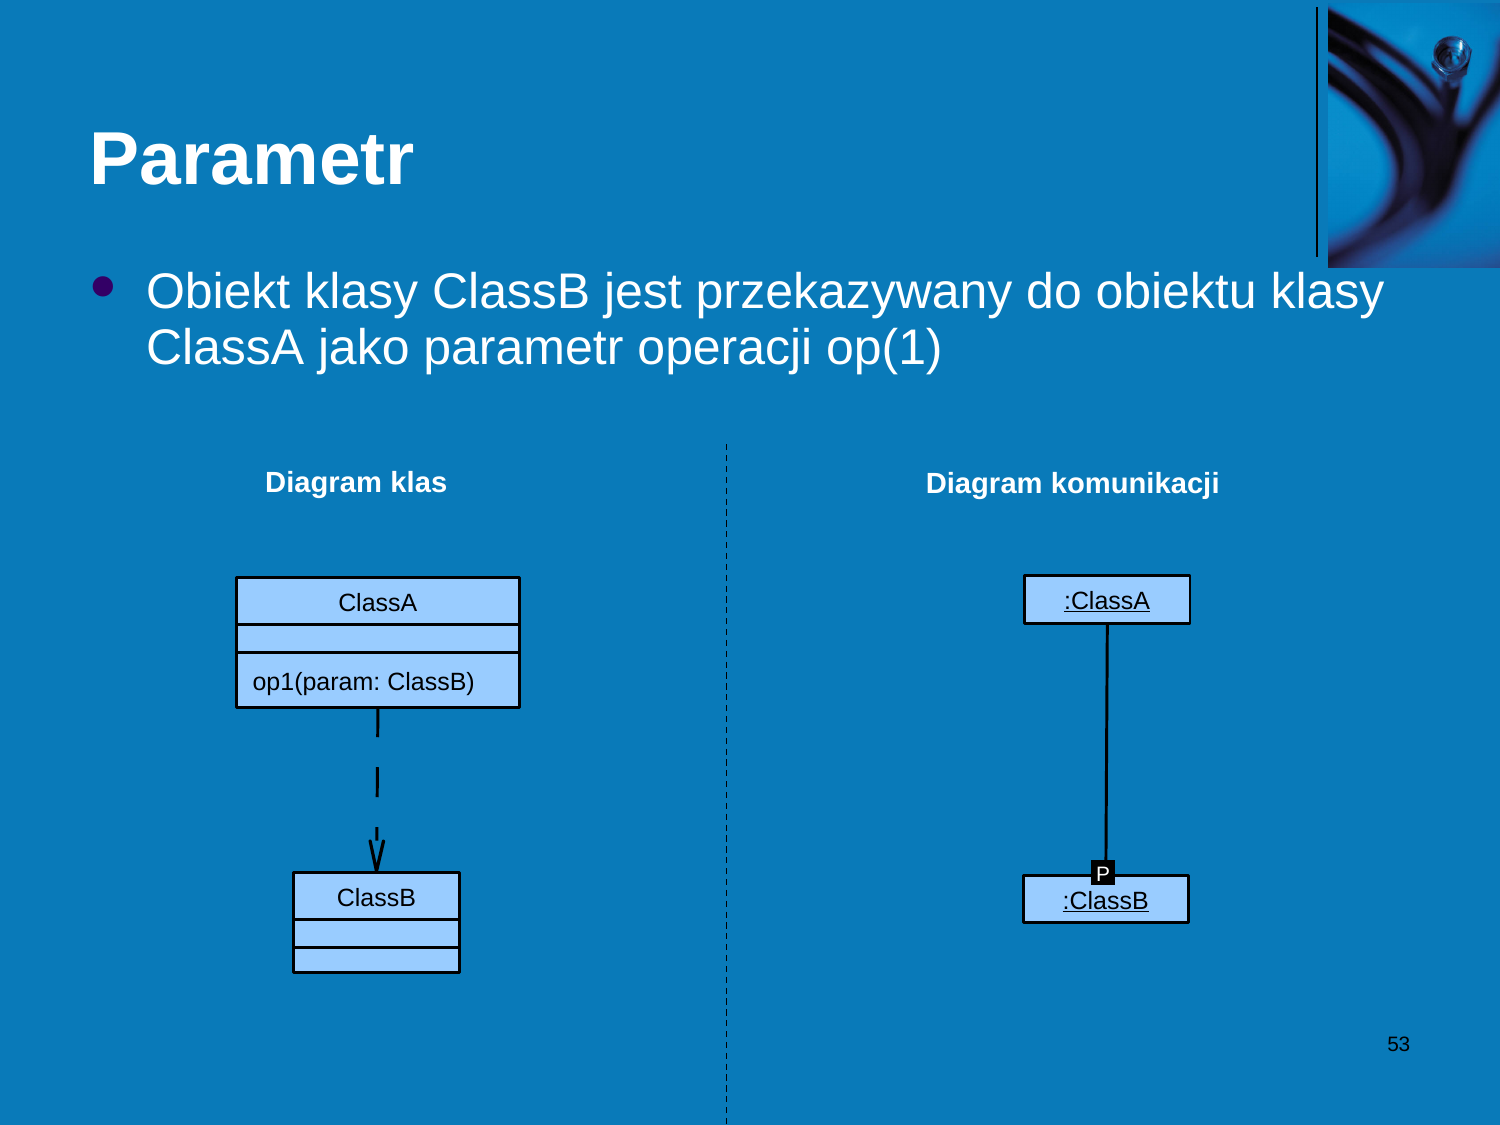

# Parametr
Obiekt klasy ClassB jest przekazywany do obiektu klasy ClassA jako parametr operacji op(1)
Diagram klas
Diagram komunikacji
:ClassA
ClassA
op1(param: ClassB)
P
ClassB
:ClassB
53